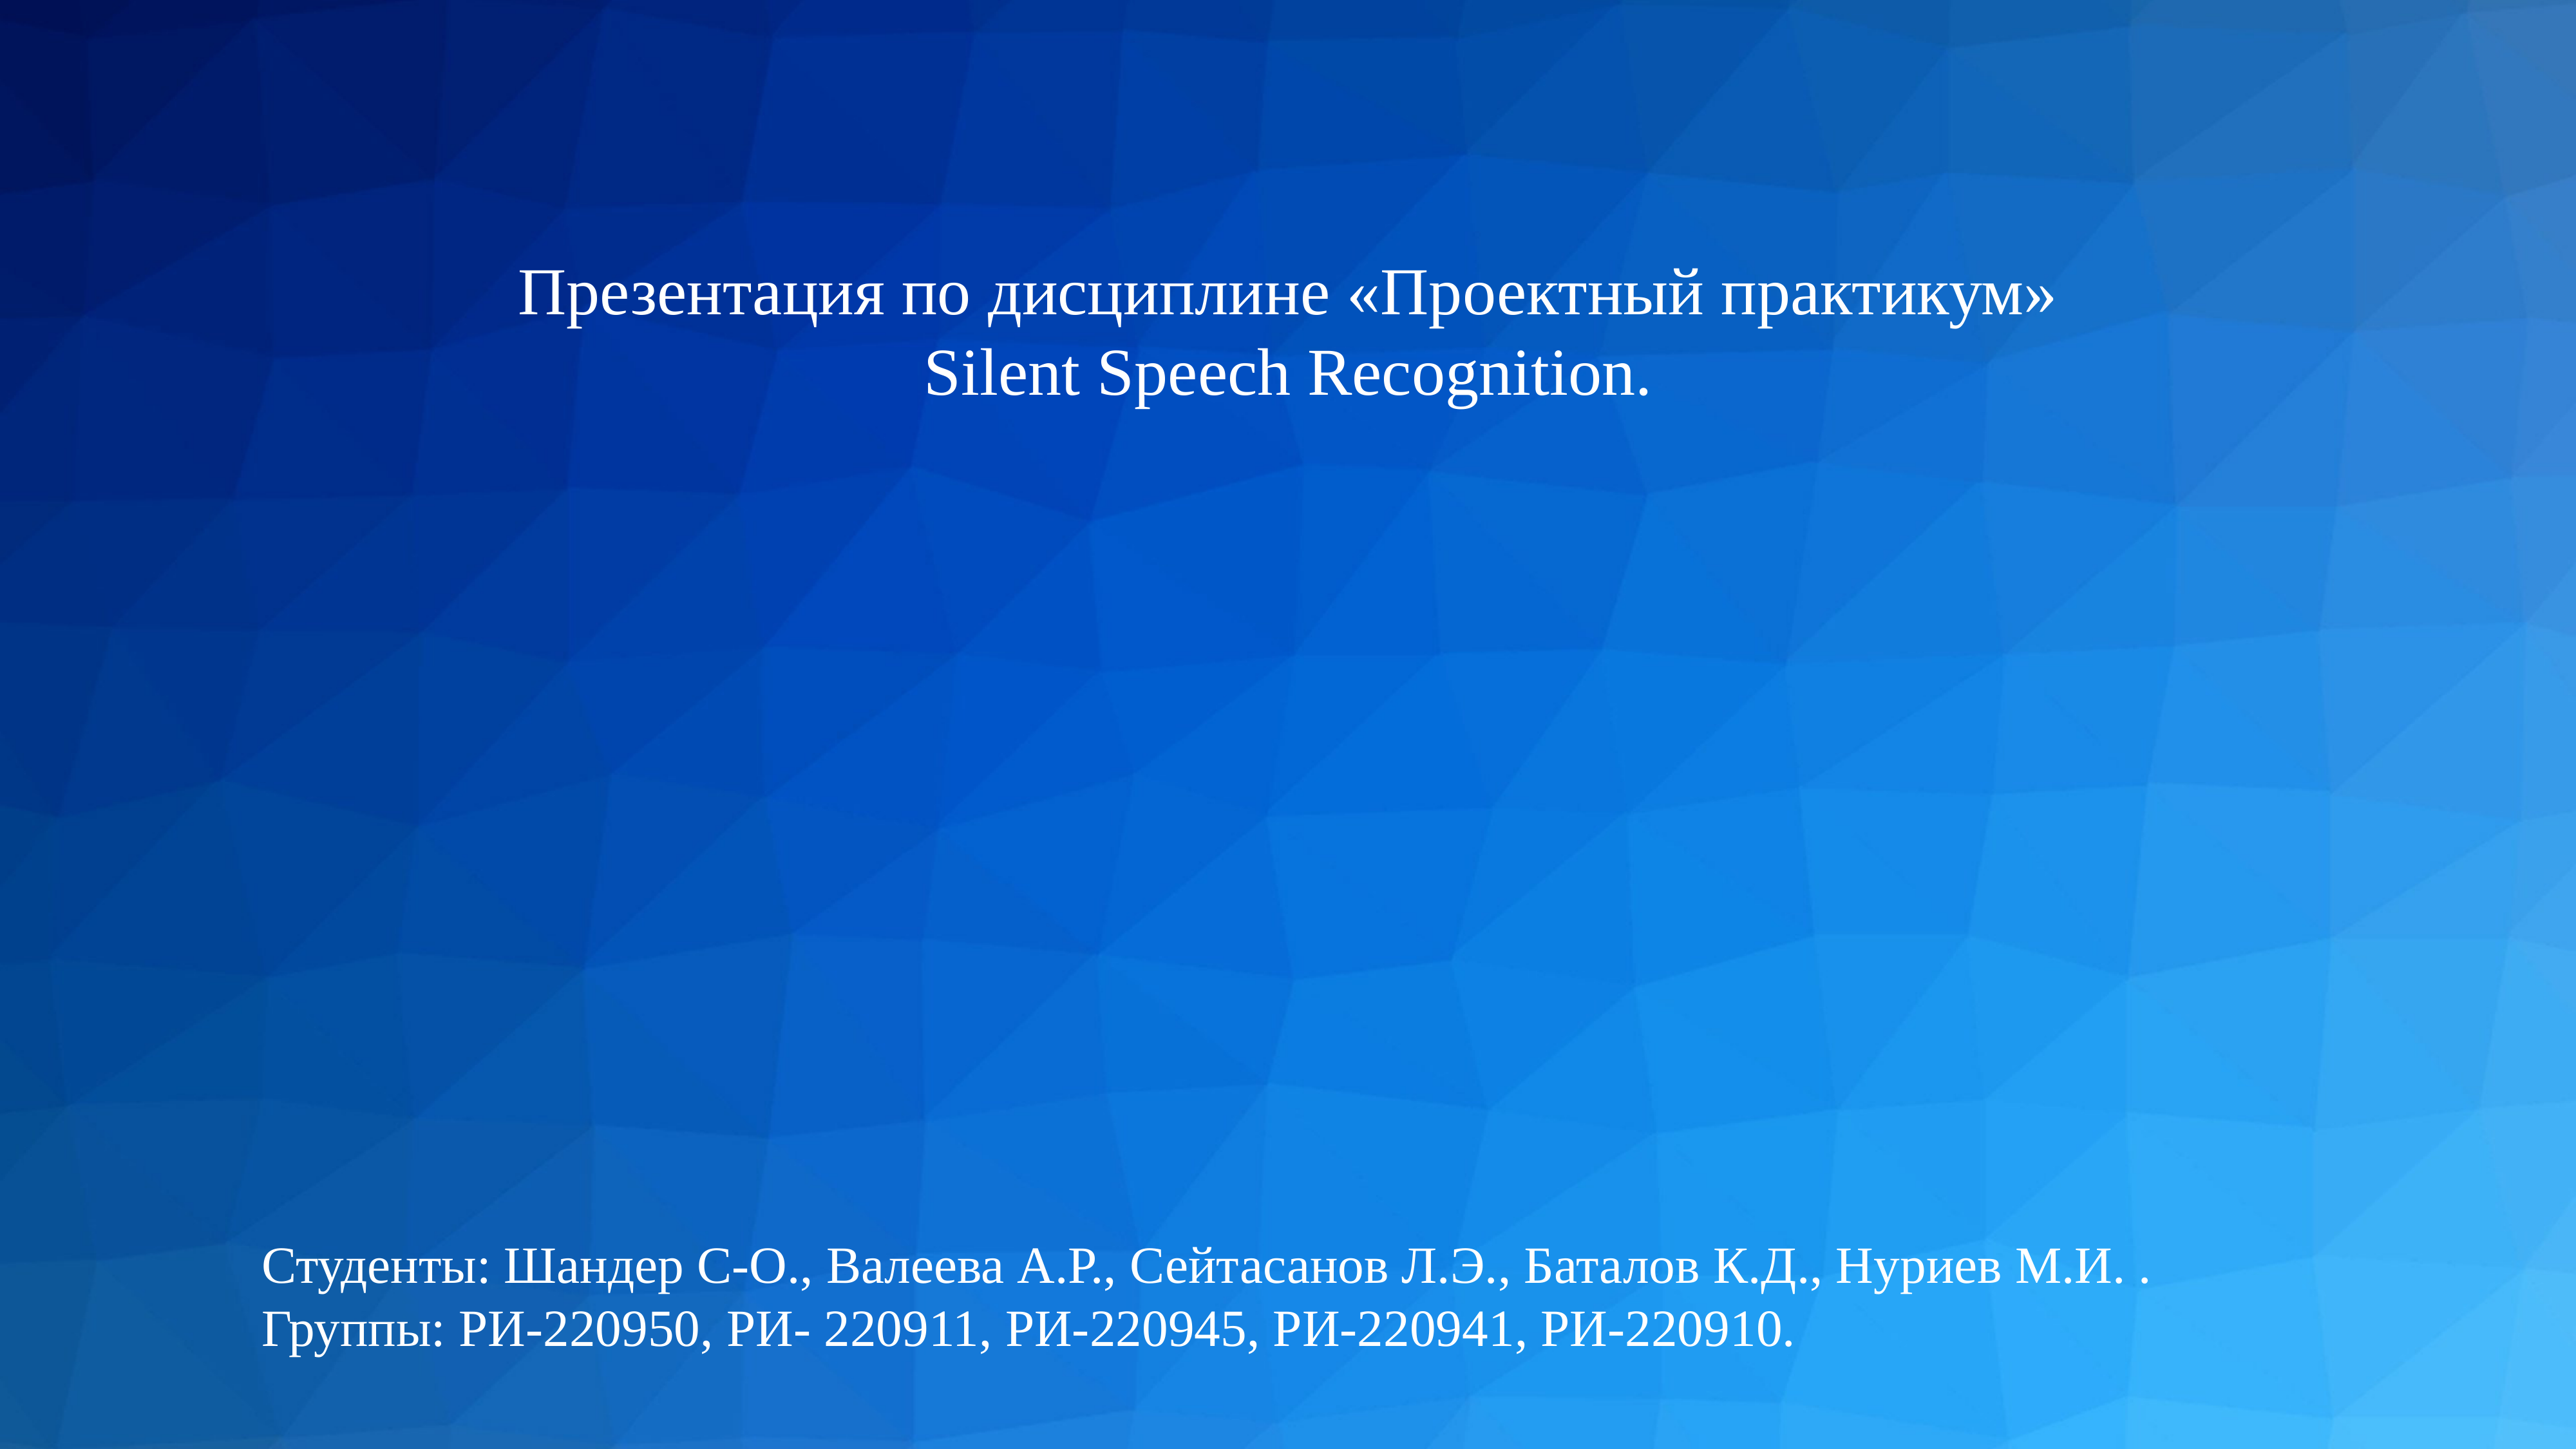

# Презентация по дисциплине «Проектный практикум» Silent Speech Recognition.
Студенты: Шандер С-О., Валеева А.Р., Сейтасанов Л.Э., Баталов К.Д., Нуриев М.И. .
Группы: РИ-220950, РИ- 220911, РИ-220945, РИ-220941, РИ-220910.